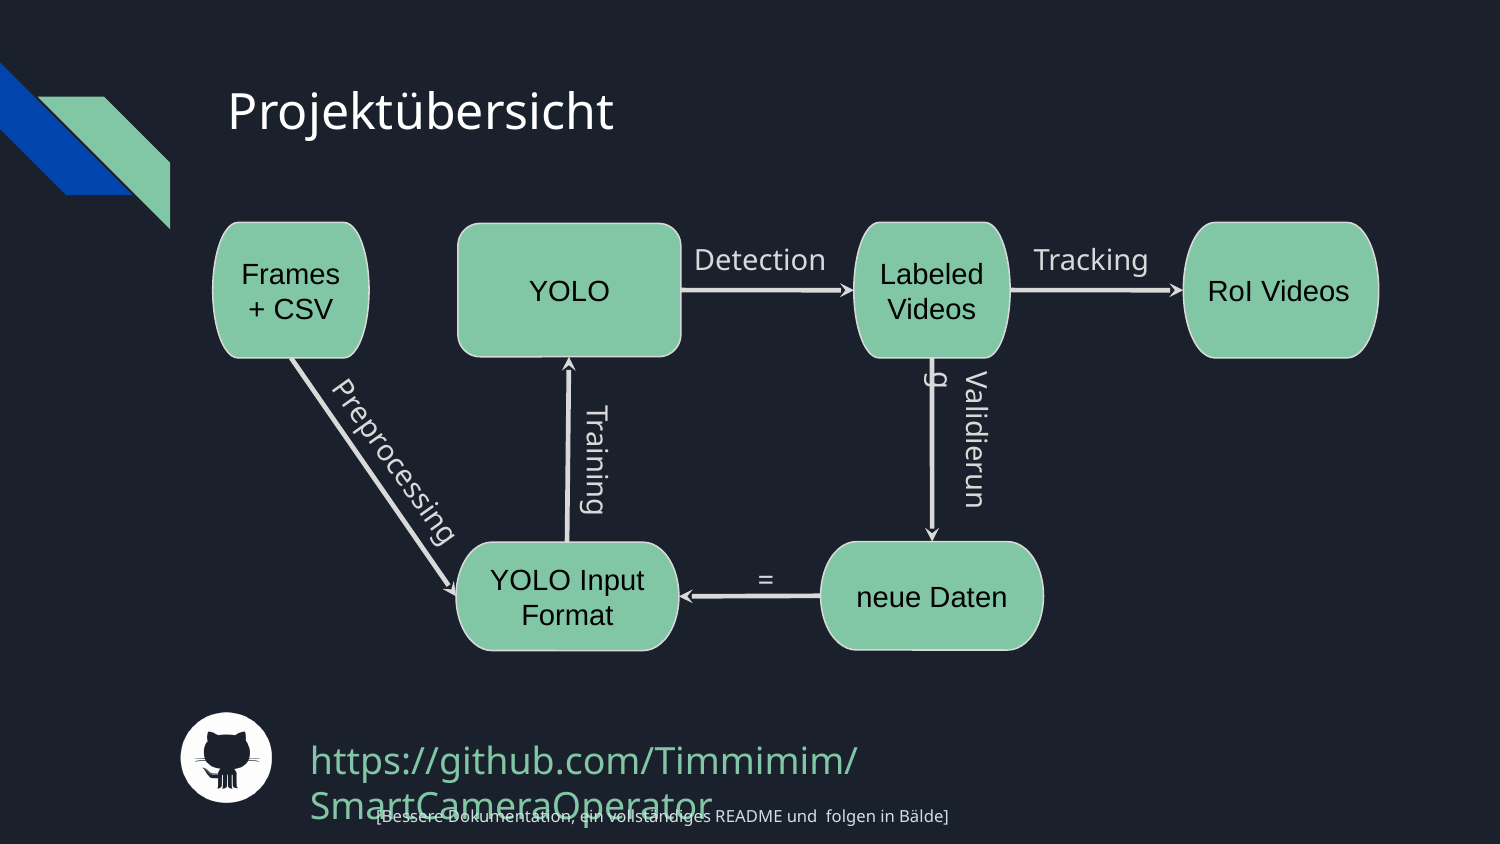

# Projektübersicht
Frames + CSV
Labeled Videos
RoI Videos
YOLO
Detection
Tracking
Validierung
Preprocessing
Training
neue Daten
YOLO Input Format
=
https://github.com/Timmimim/SmartCameraOperator
[Bessere Dokumentation, ein vollständiges README und folgen in Bälde]